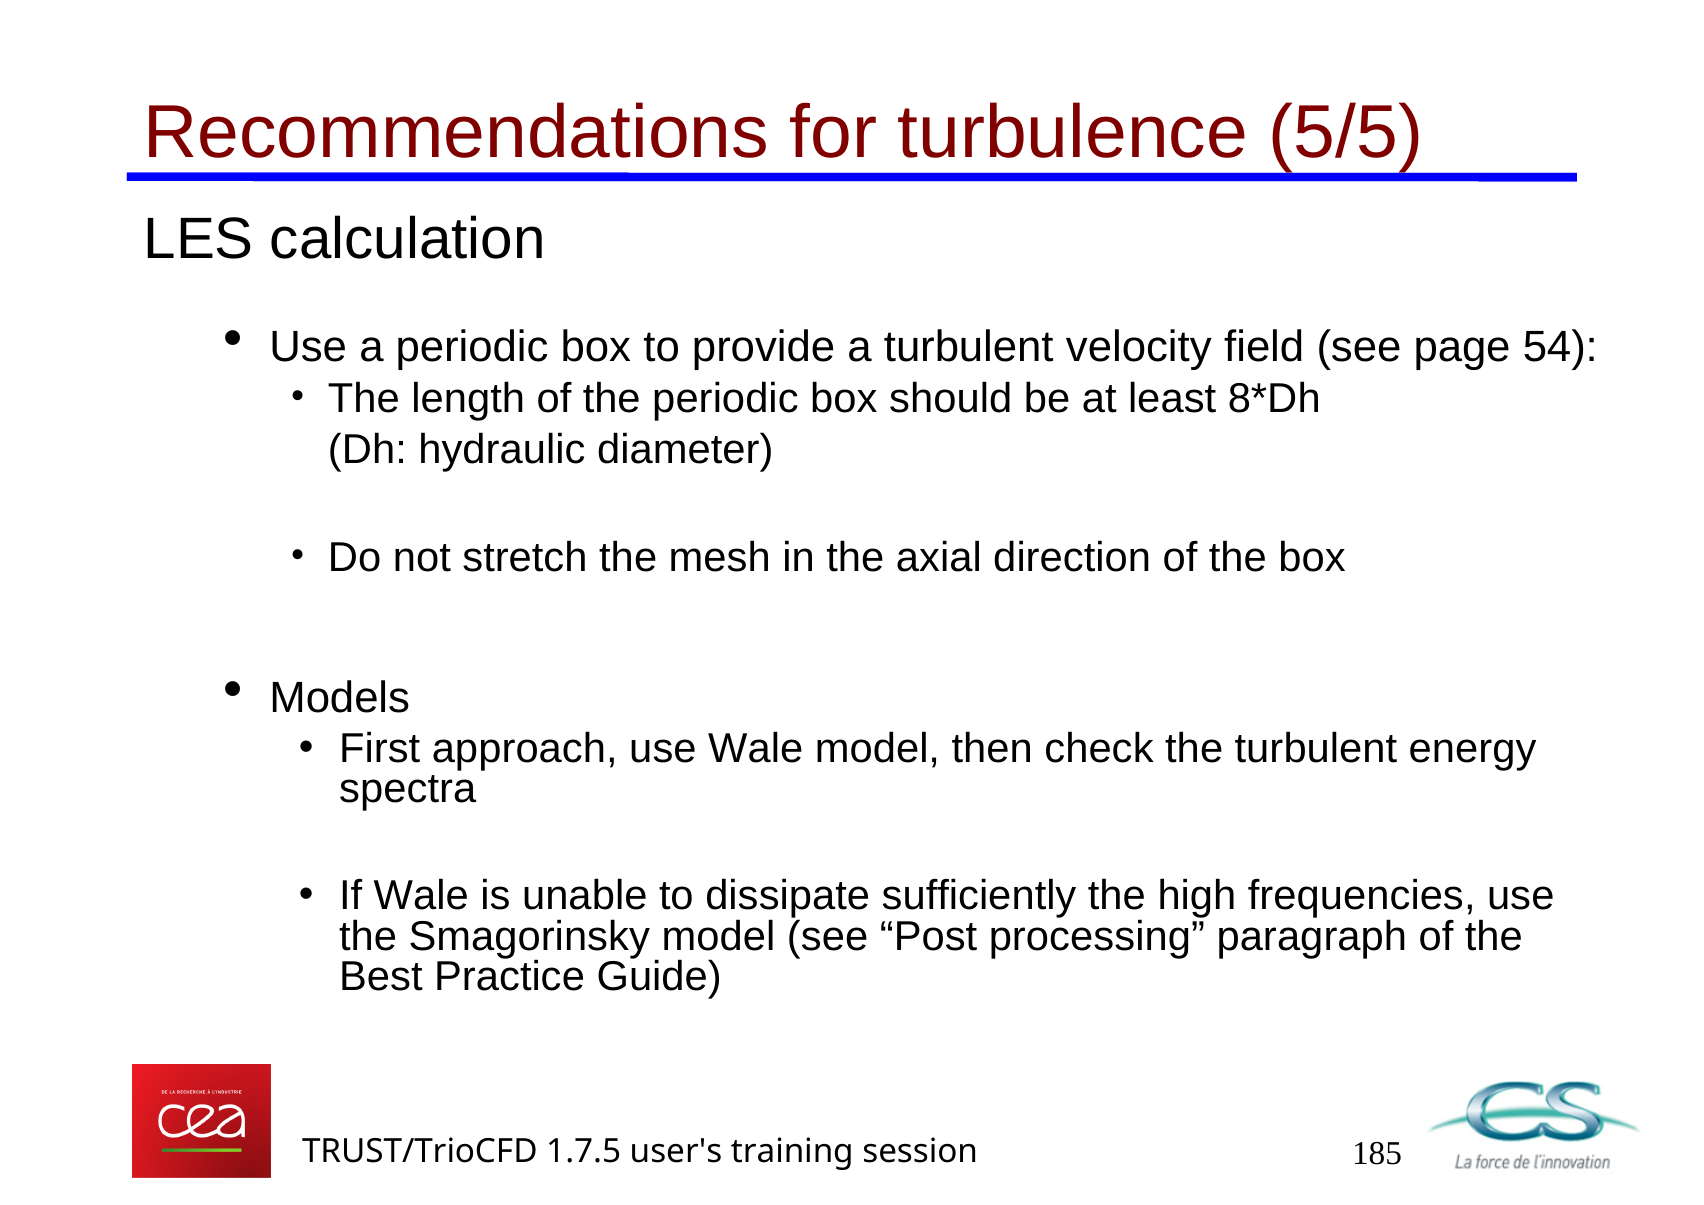

# Recommendations for turbulence (5/5)
LES calculation
Use a periodic box to provide a turbulent velocity field (see page 54):
The length of the periodic box should be at least 8*Dh
(Dh: hydraulic diameter)
Do not stretch the mesh in the axial direction of the box
Models
First approach, use Wale model, then check the turbulent energy spectra
If Wale is unable to dissipate sufficiently the high frequencies, use the Smagorinsky model (see “Post processing” paragraph of the Best Practice Guide)
TRUST/TrioCFD 1.7.5 user's training session
185